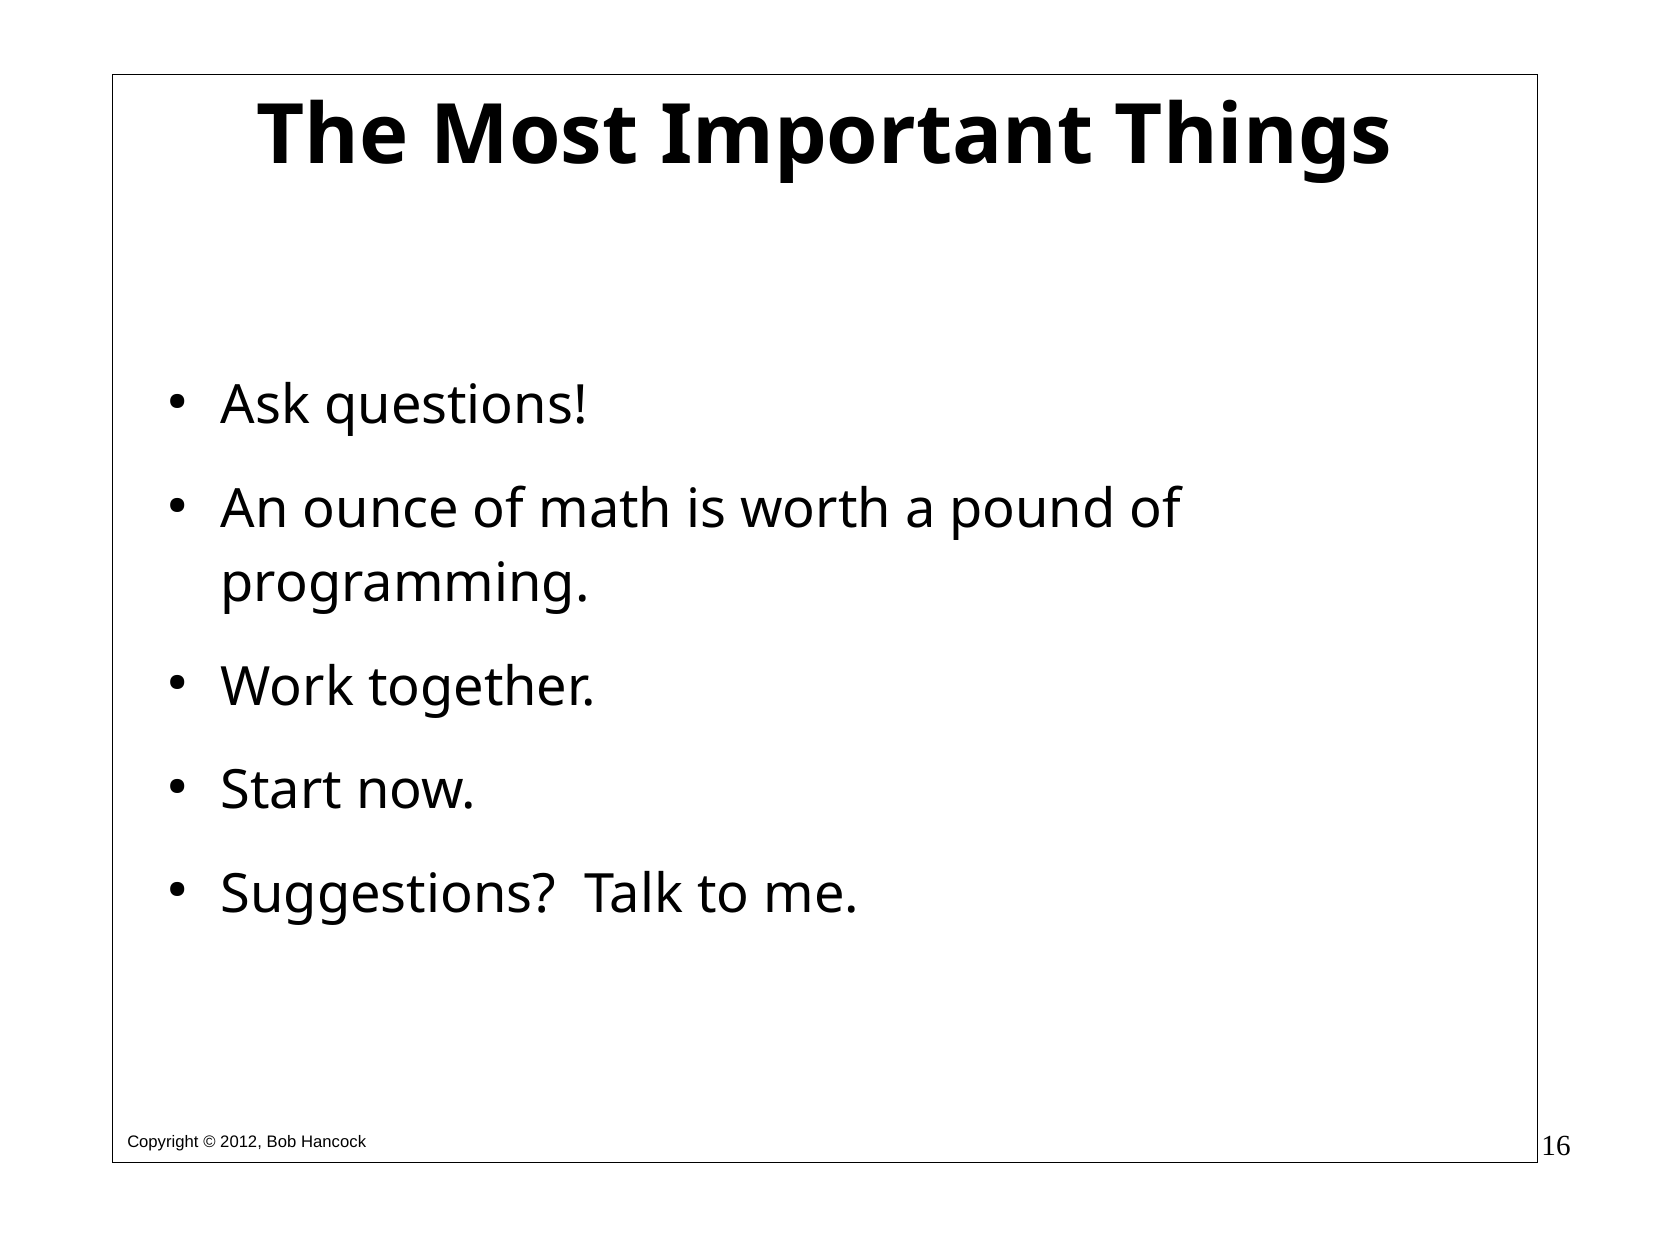

# The Most Important Things
Ask questions!
An ounce of math is worth a pound of programming.
Work together.
Start now.
Suggestions? Talk to me.
Copyright © 2012, Bob Hancock
16